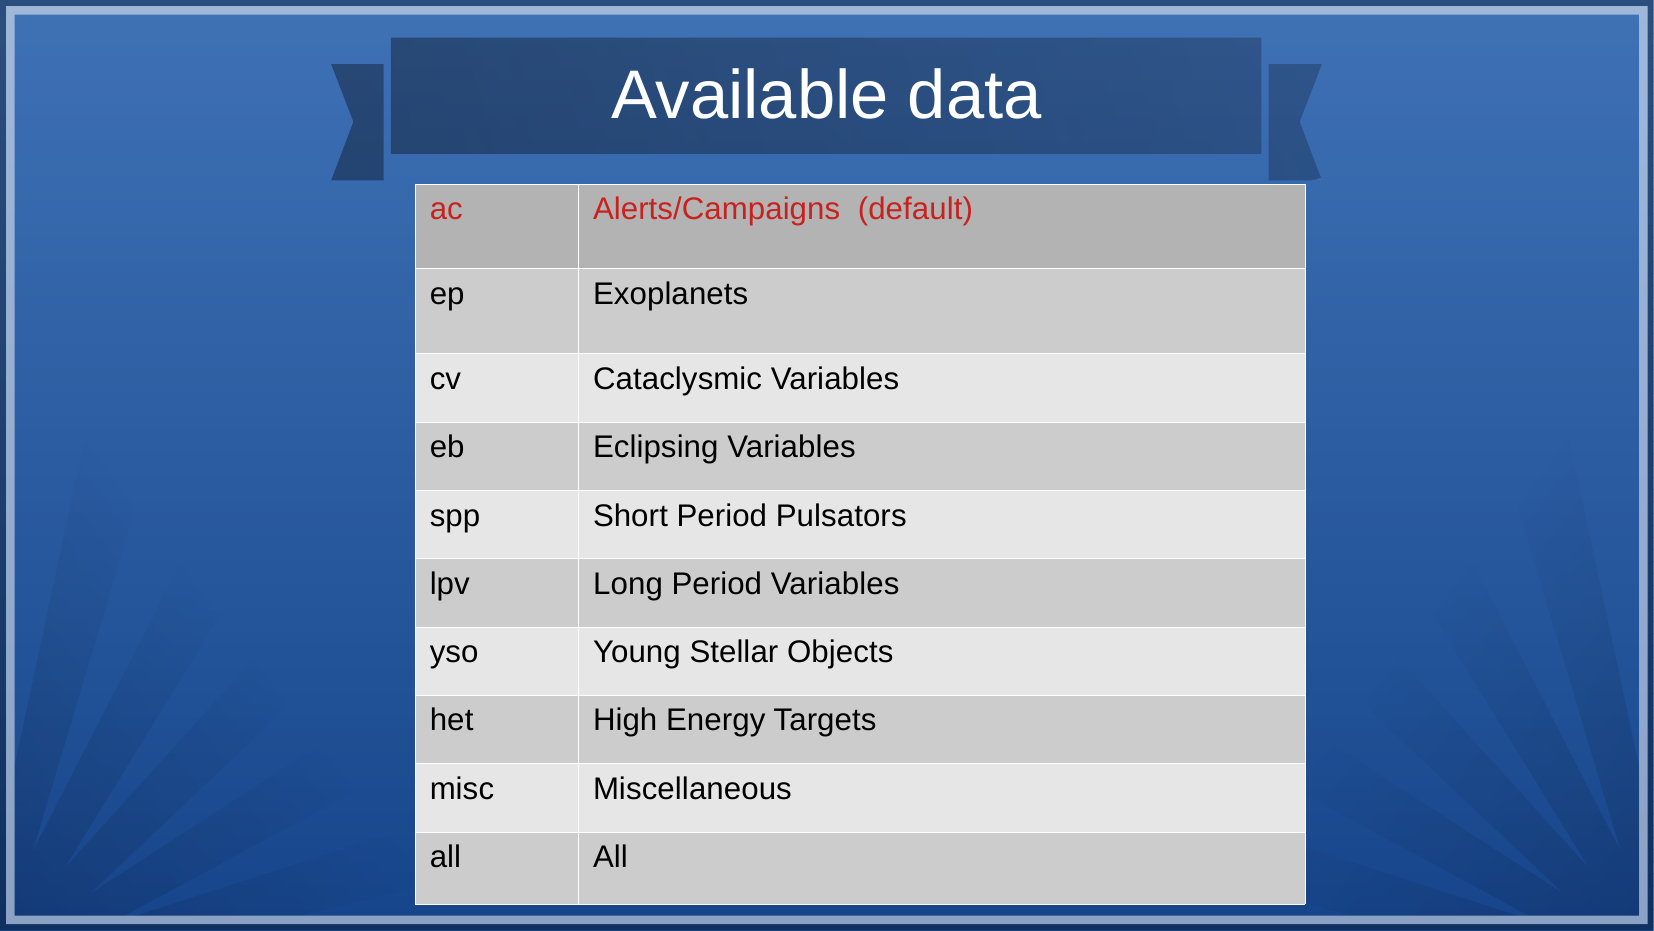

# Available data
| ac | Alerts/Campaigns (default) |
| --- | --- |
| ep | Exoplanets |
| cv | Cataclysmic Variables |
| eb | Eclipsing Variables |
| spp | Short Period Pulsators |
| lpv | Long Period Variables |
| yso | Young Stellar Objects |
| het | High Energy Targets |
| misc | Miscellaneous |
| all | All |